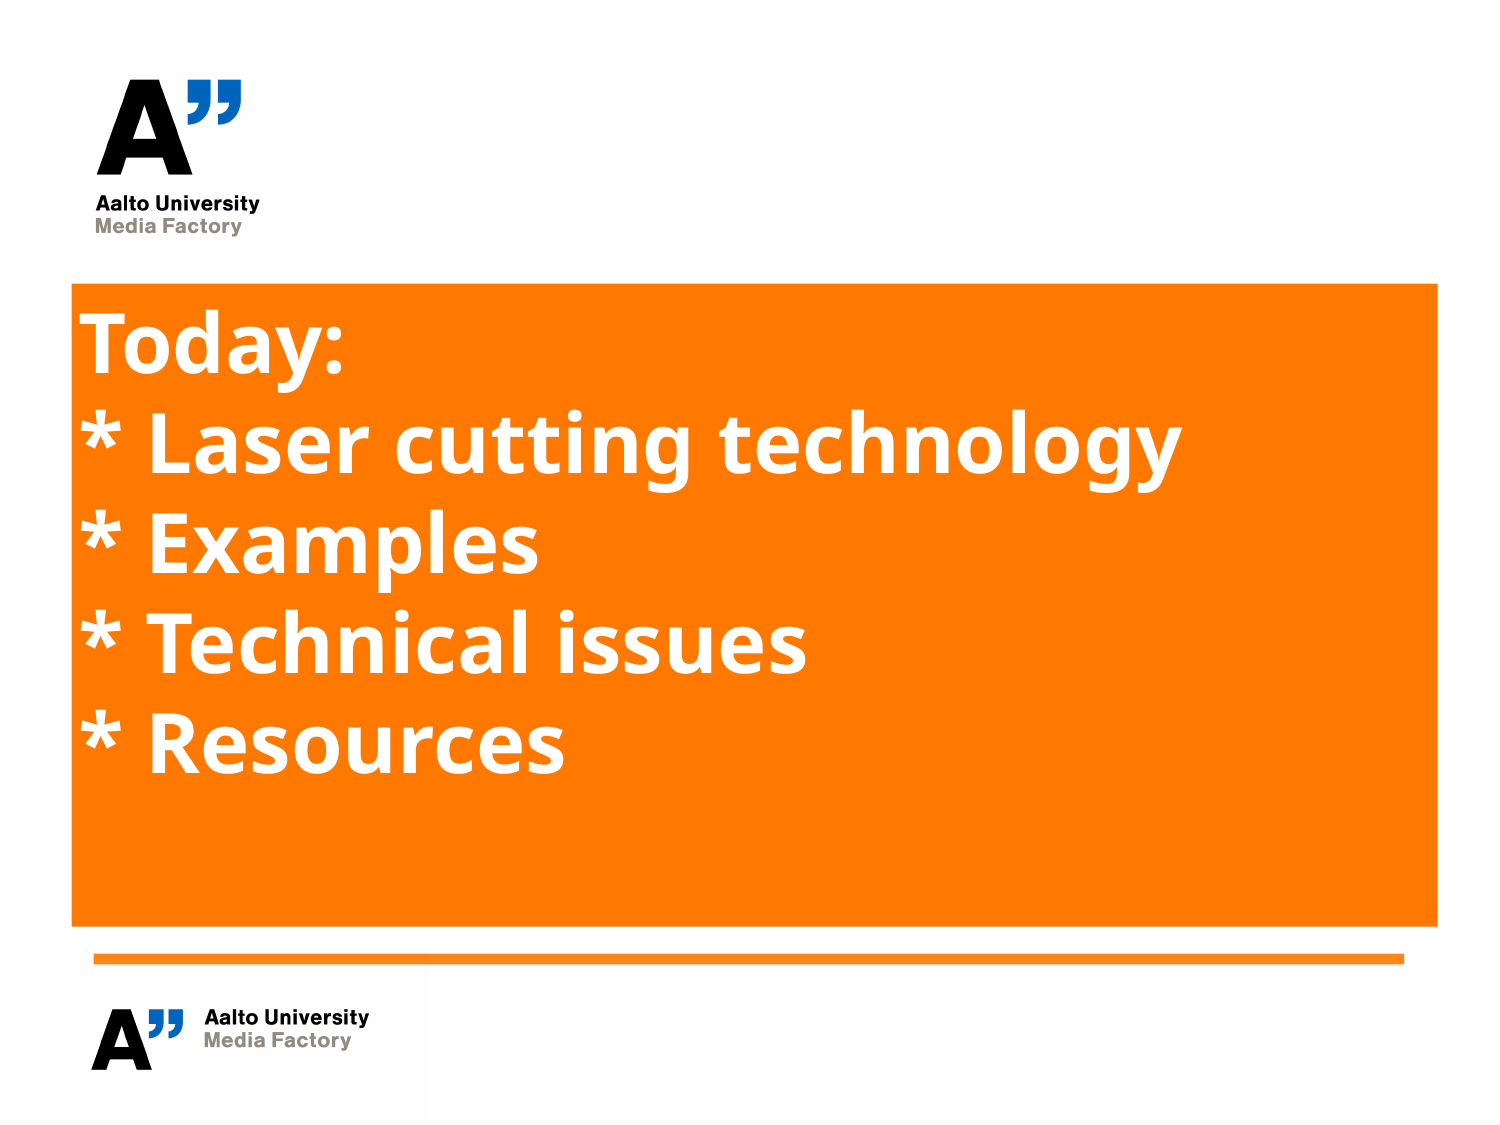

#
Today:
* Laser cutting technology
* Examples
* Technical issues
* Resources